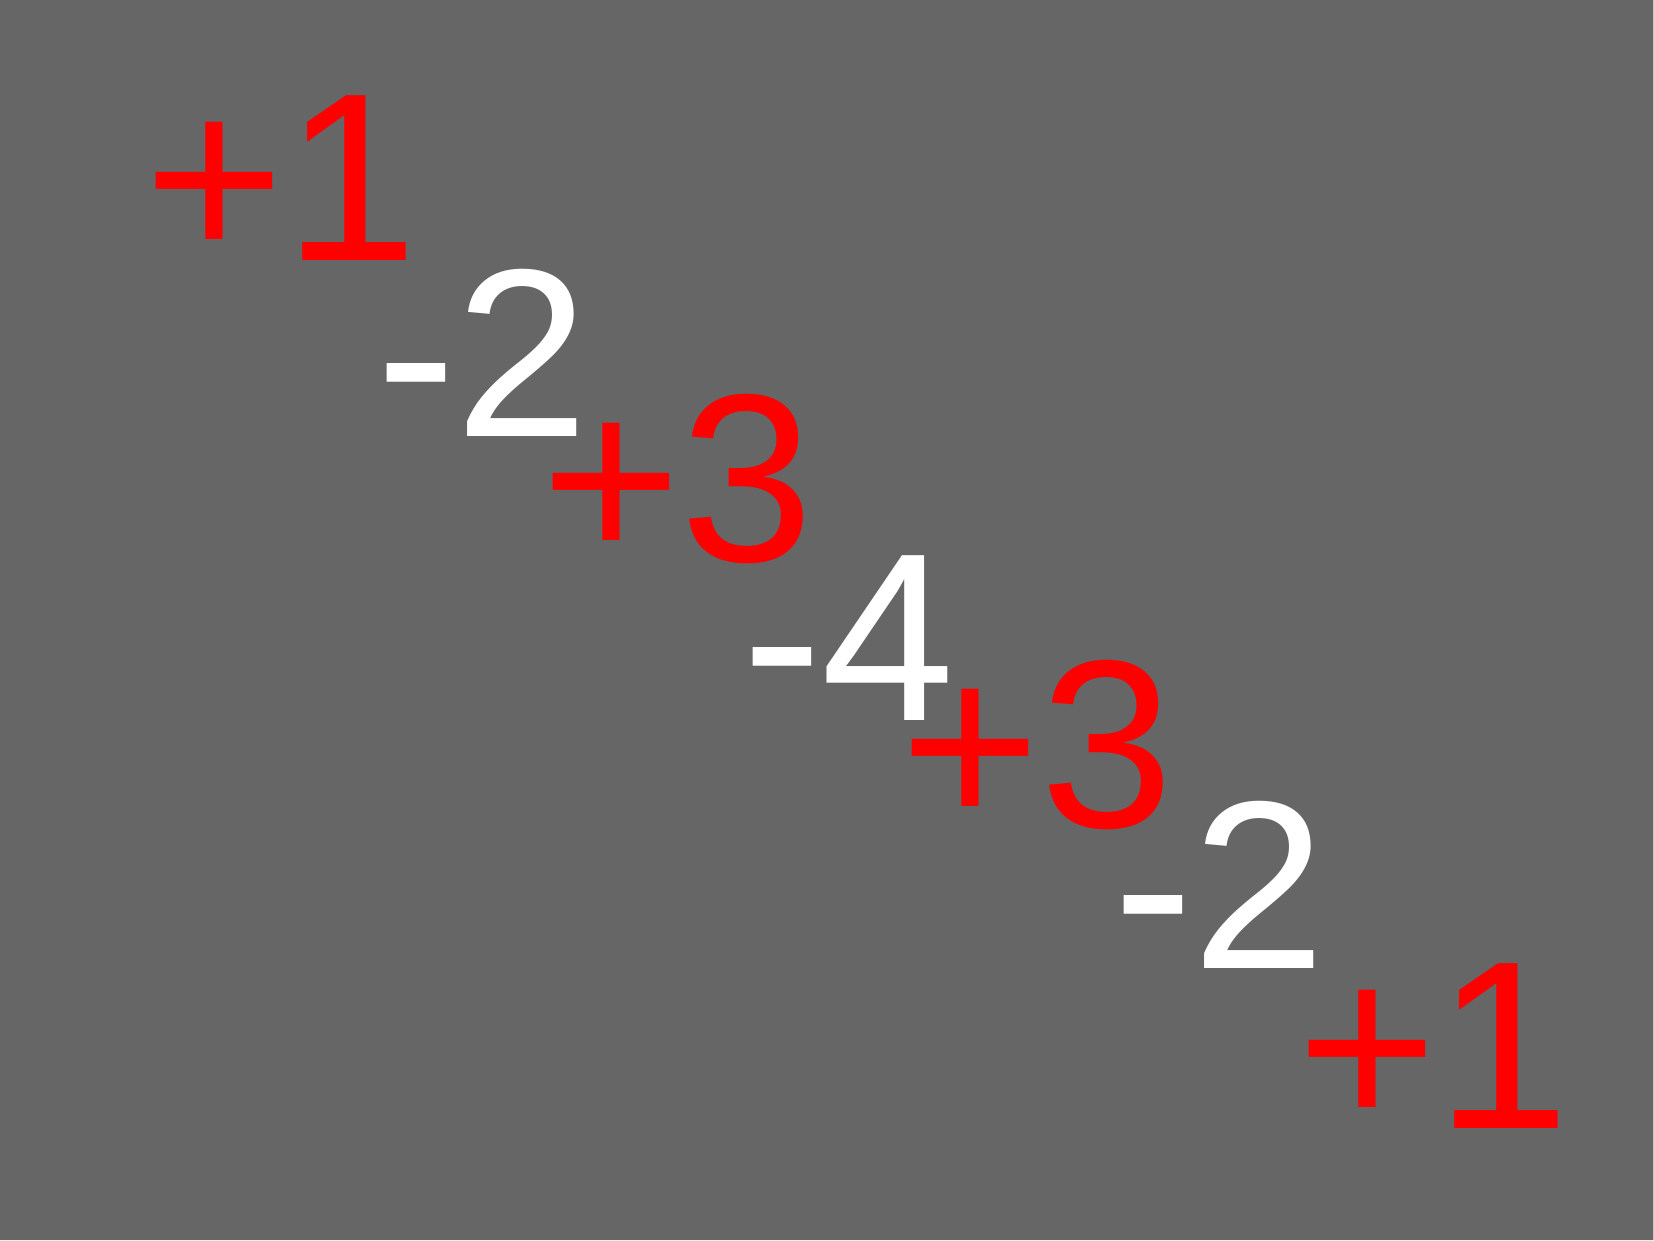

+1
-2
+3
-4
+3
-2
+1